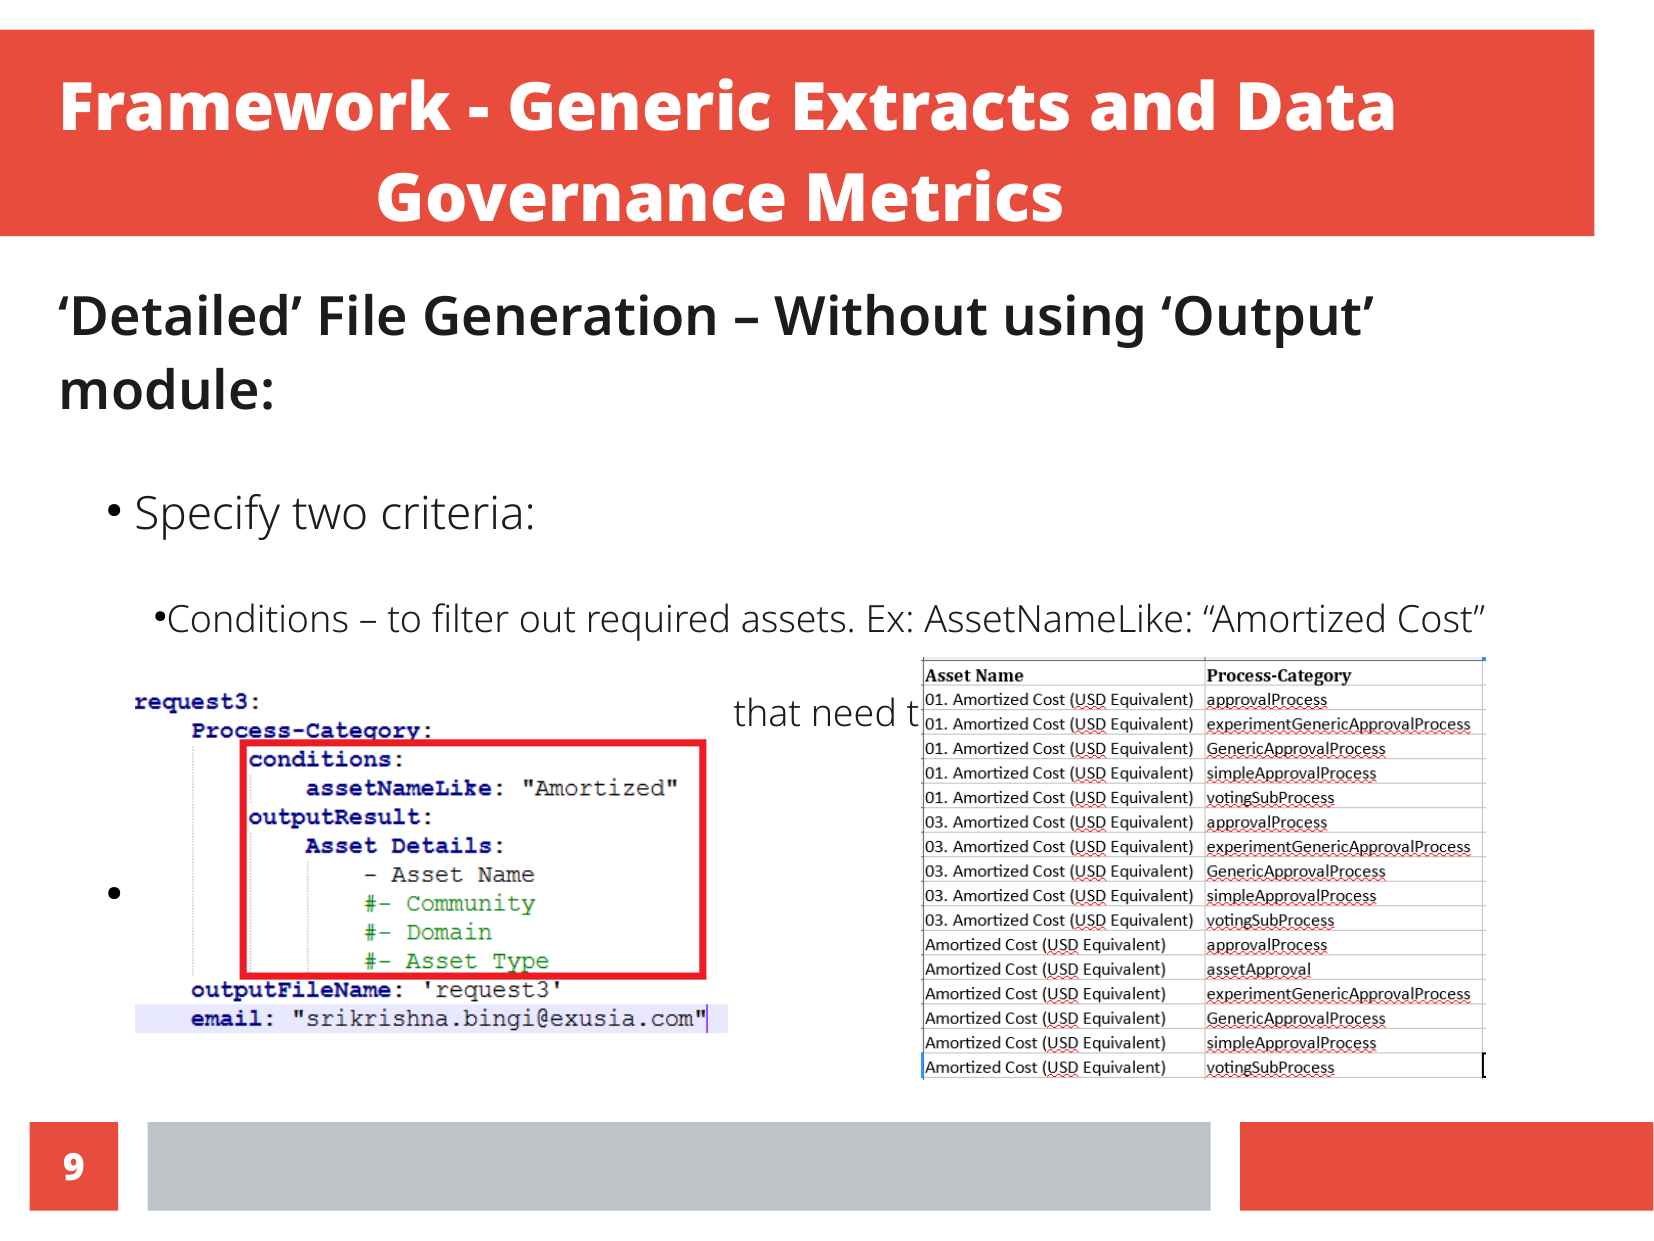

# Framework - Generic Extracts and Data Governance Metrics
‘Detailed’ File Generation – Without using ‘Output’ module:
 Specify two criteria:
Conditions – to filter out required assets. Ex: AssetNameLike: “Amortized Cost”
OutputResult - Asset information that need to be displayed. Ex: “Asset Name”, “Community”..
9